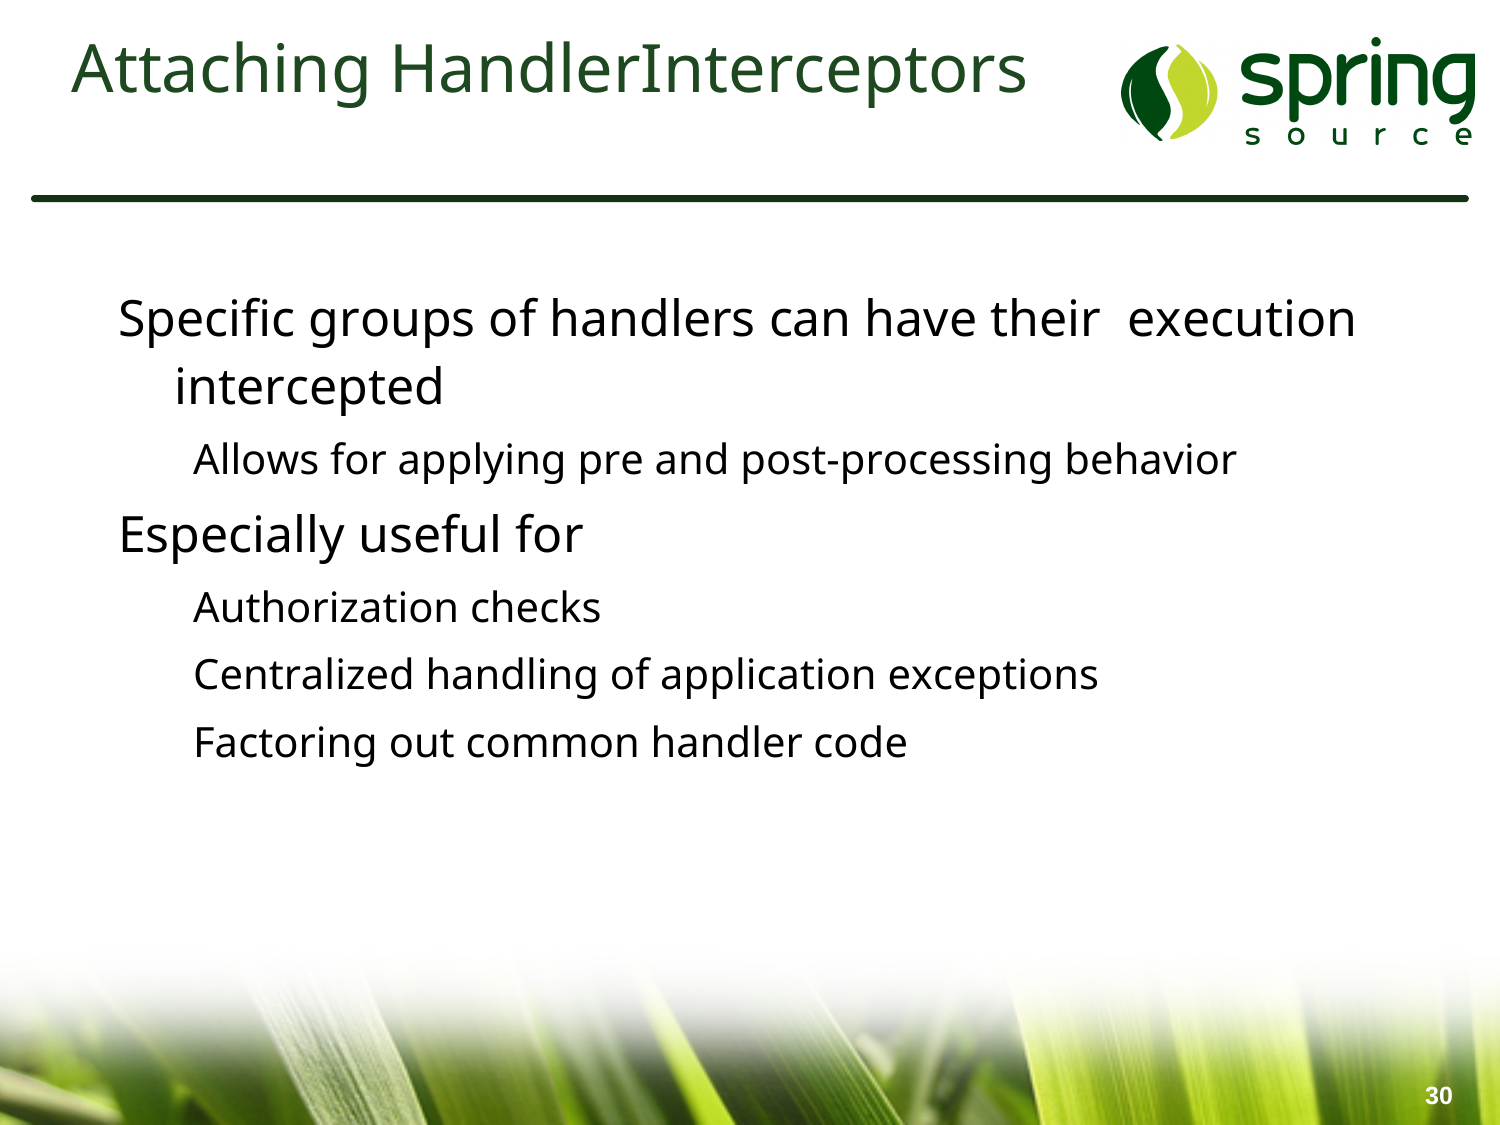

# Attaching HandlerInterceptors
Specific groups of handlers can have their execution intercepted
Allows for applying pre and post-processing behavior
Especially useful for
Authorization checks
Centralized handling of application exceptions
Factoring out common handler code